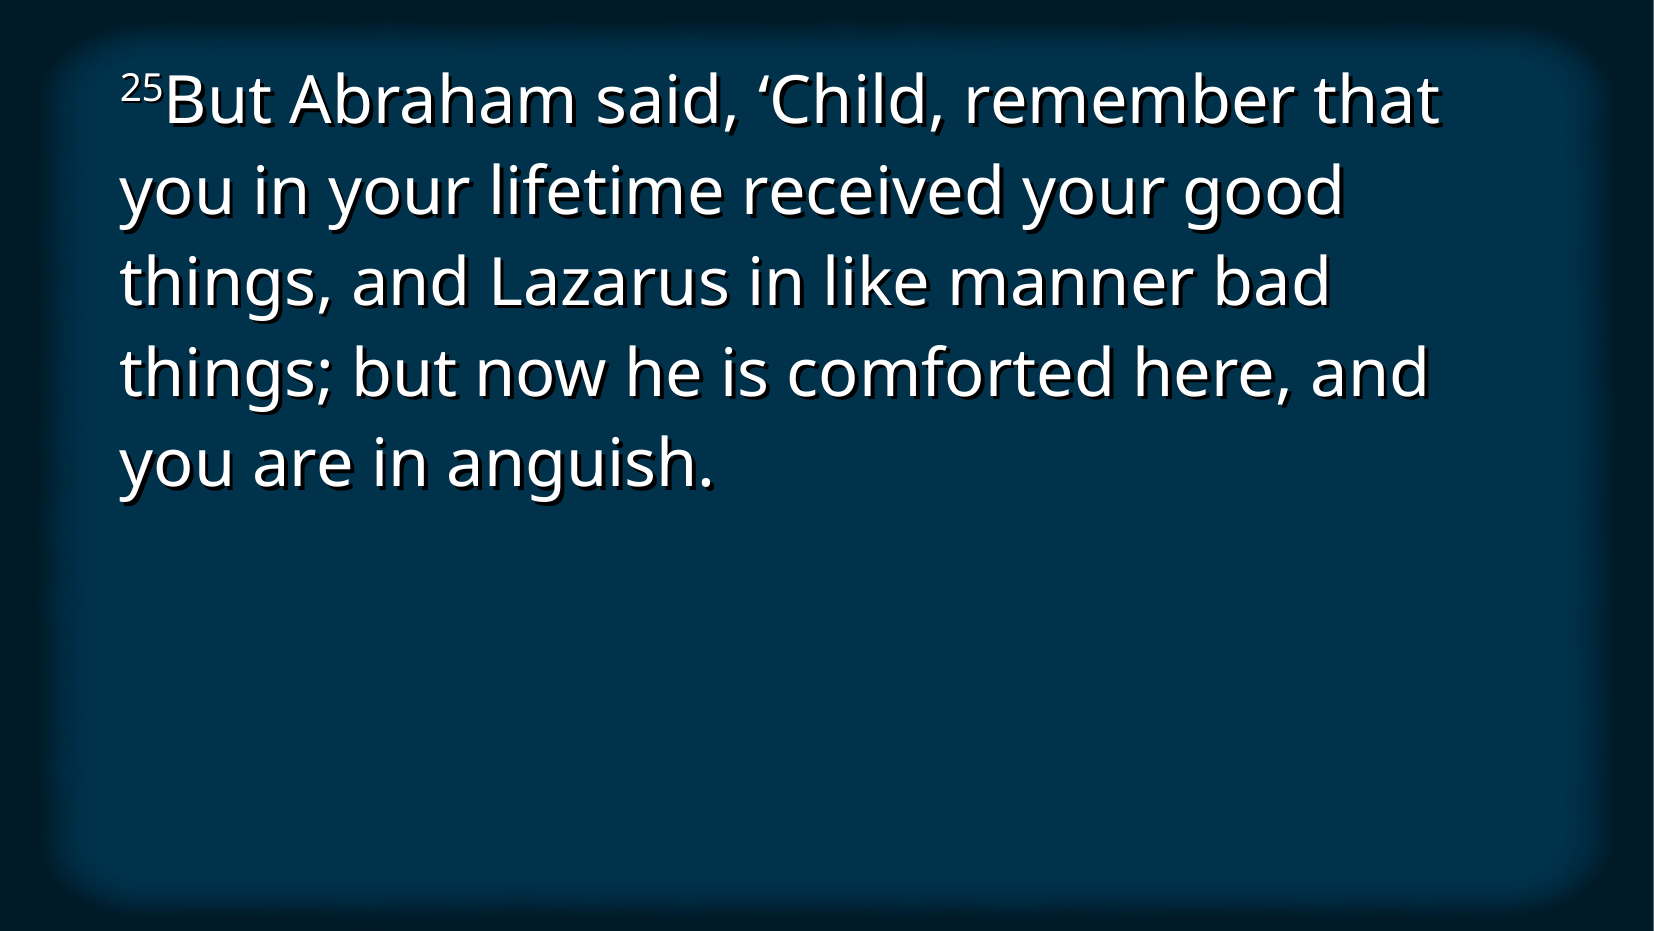

25But Abraham said, ‘Child, remember that you in your lifetime received your good things, and Lazarus in like manner bad things; but now he is comforted here, and you are in anguish.